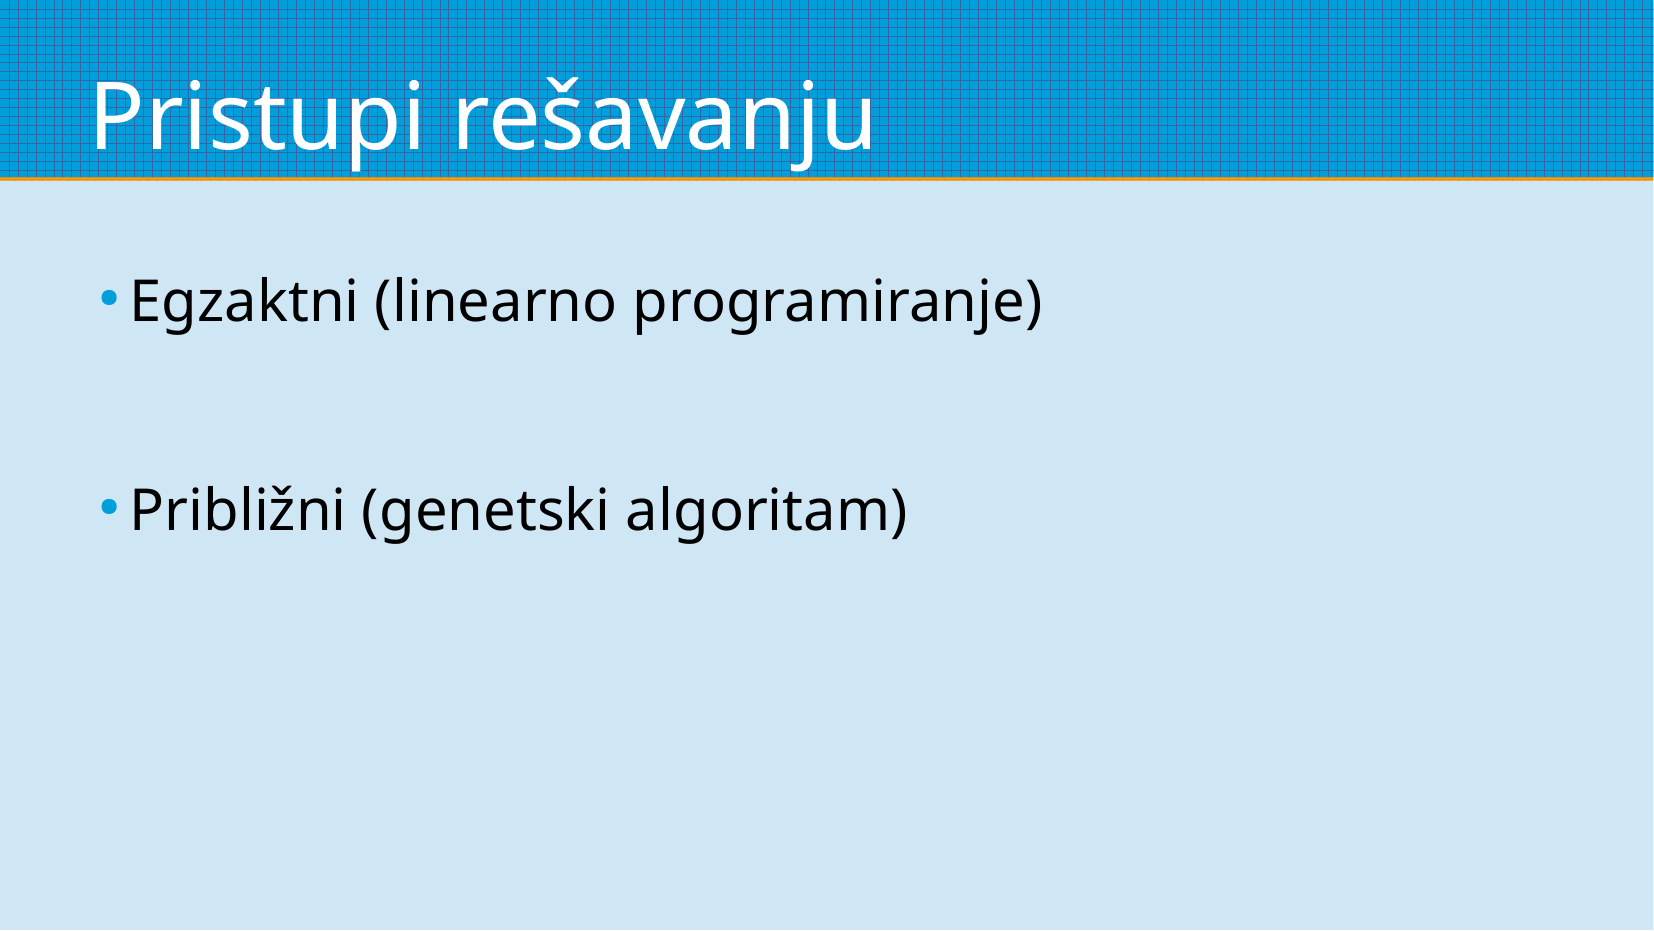

# Pristupi rešavanju
Egzaktni (linearno programiranje)
Približni (genetski algoritam)